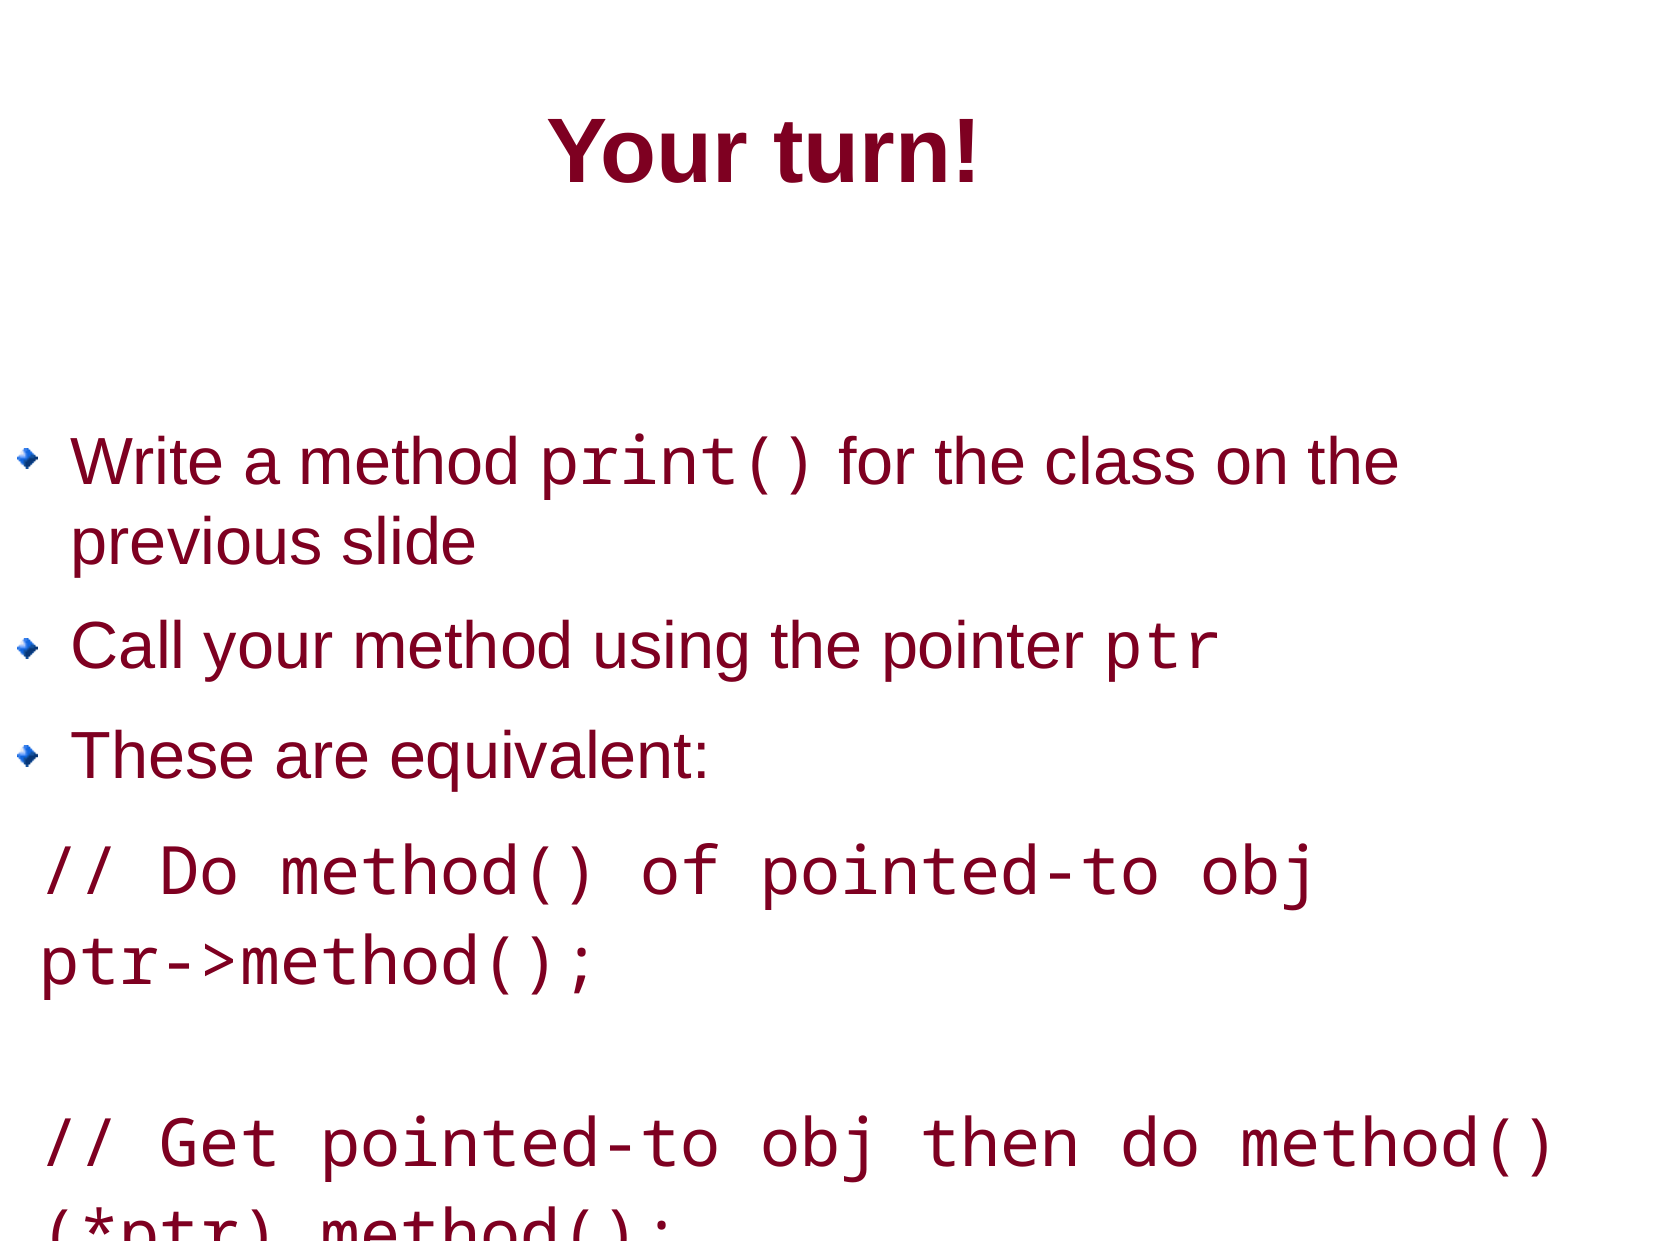

# Your turn!
Write a method print() for the class on the previous slide
Call your method using the pointer ptr
These are equivalent:
 // Do method() of pointed-to obj
 ptr->method();
 // Get pointed-to obj then do method()
 (*ptr).method();